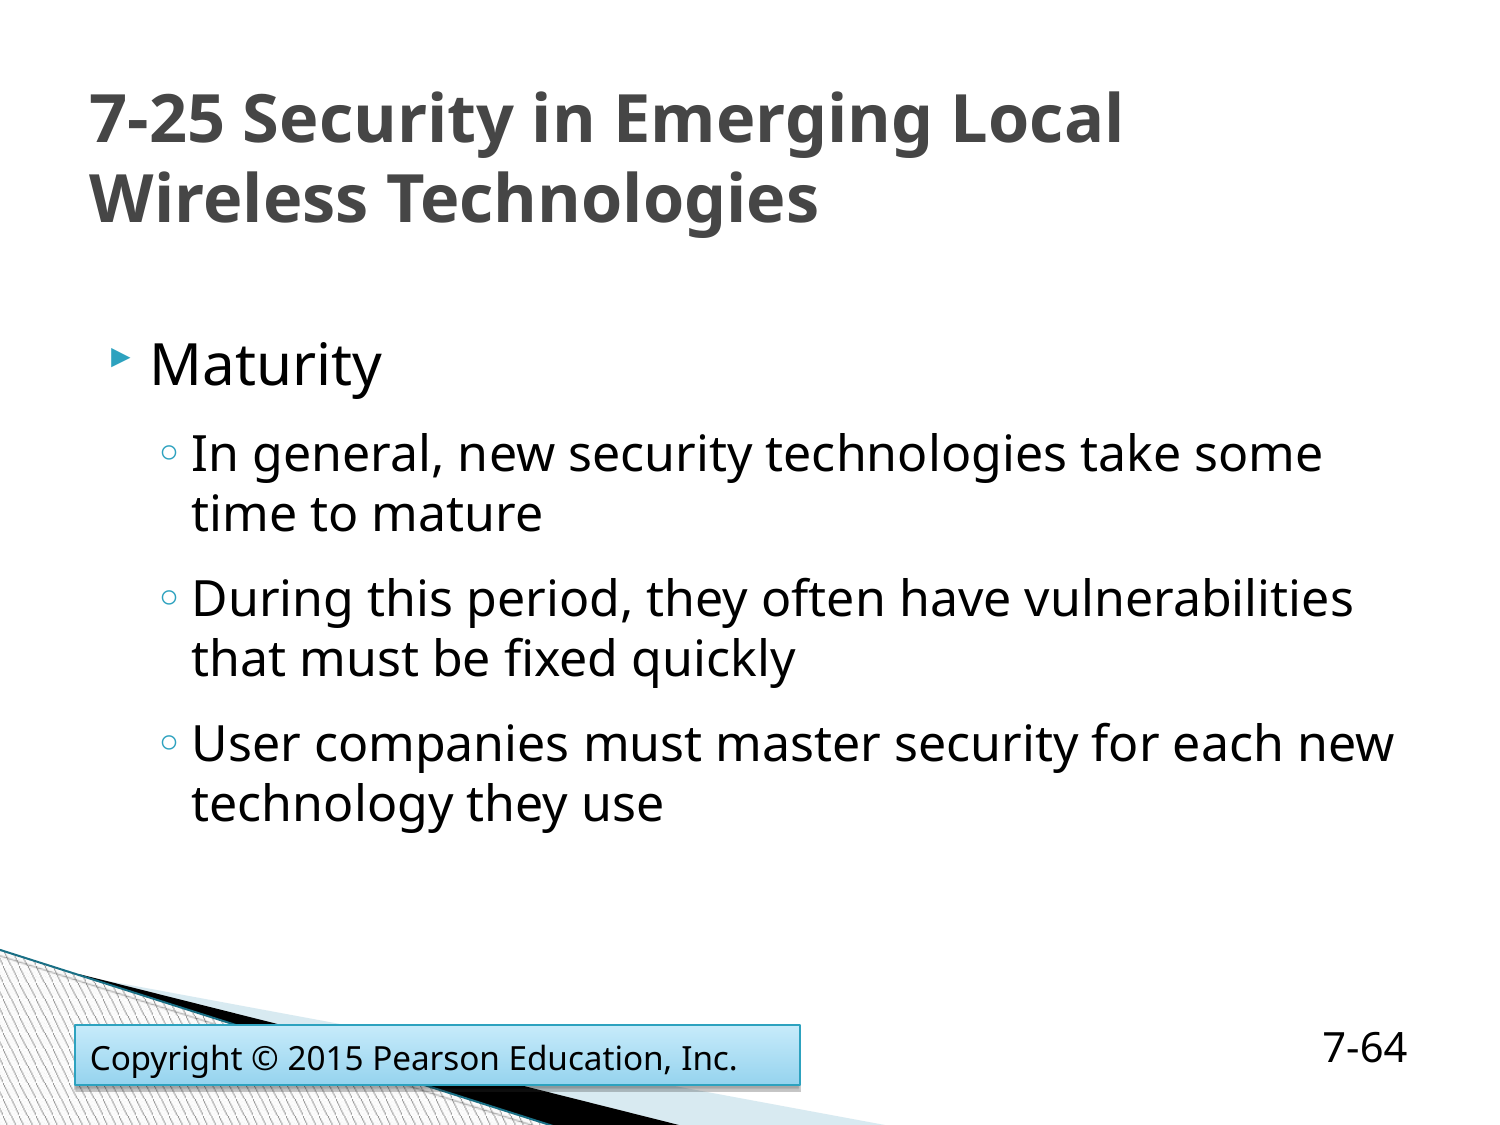

7-25 Security in Emerging Local Wireless Technologies
# Maturity
In general, new security technologies take some time to mature
During this period, they often have vulnerabilities that must be fixed quickly
User companies must master security for each new technology they use
Copyright © 2015 Pearson Education, Inc.